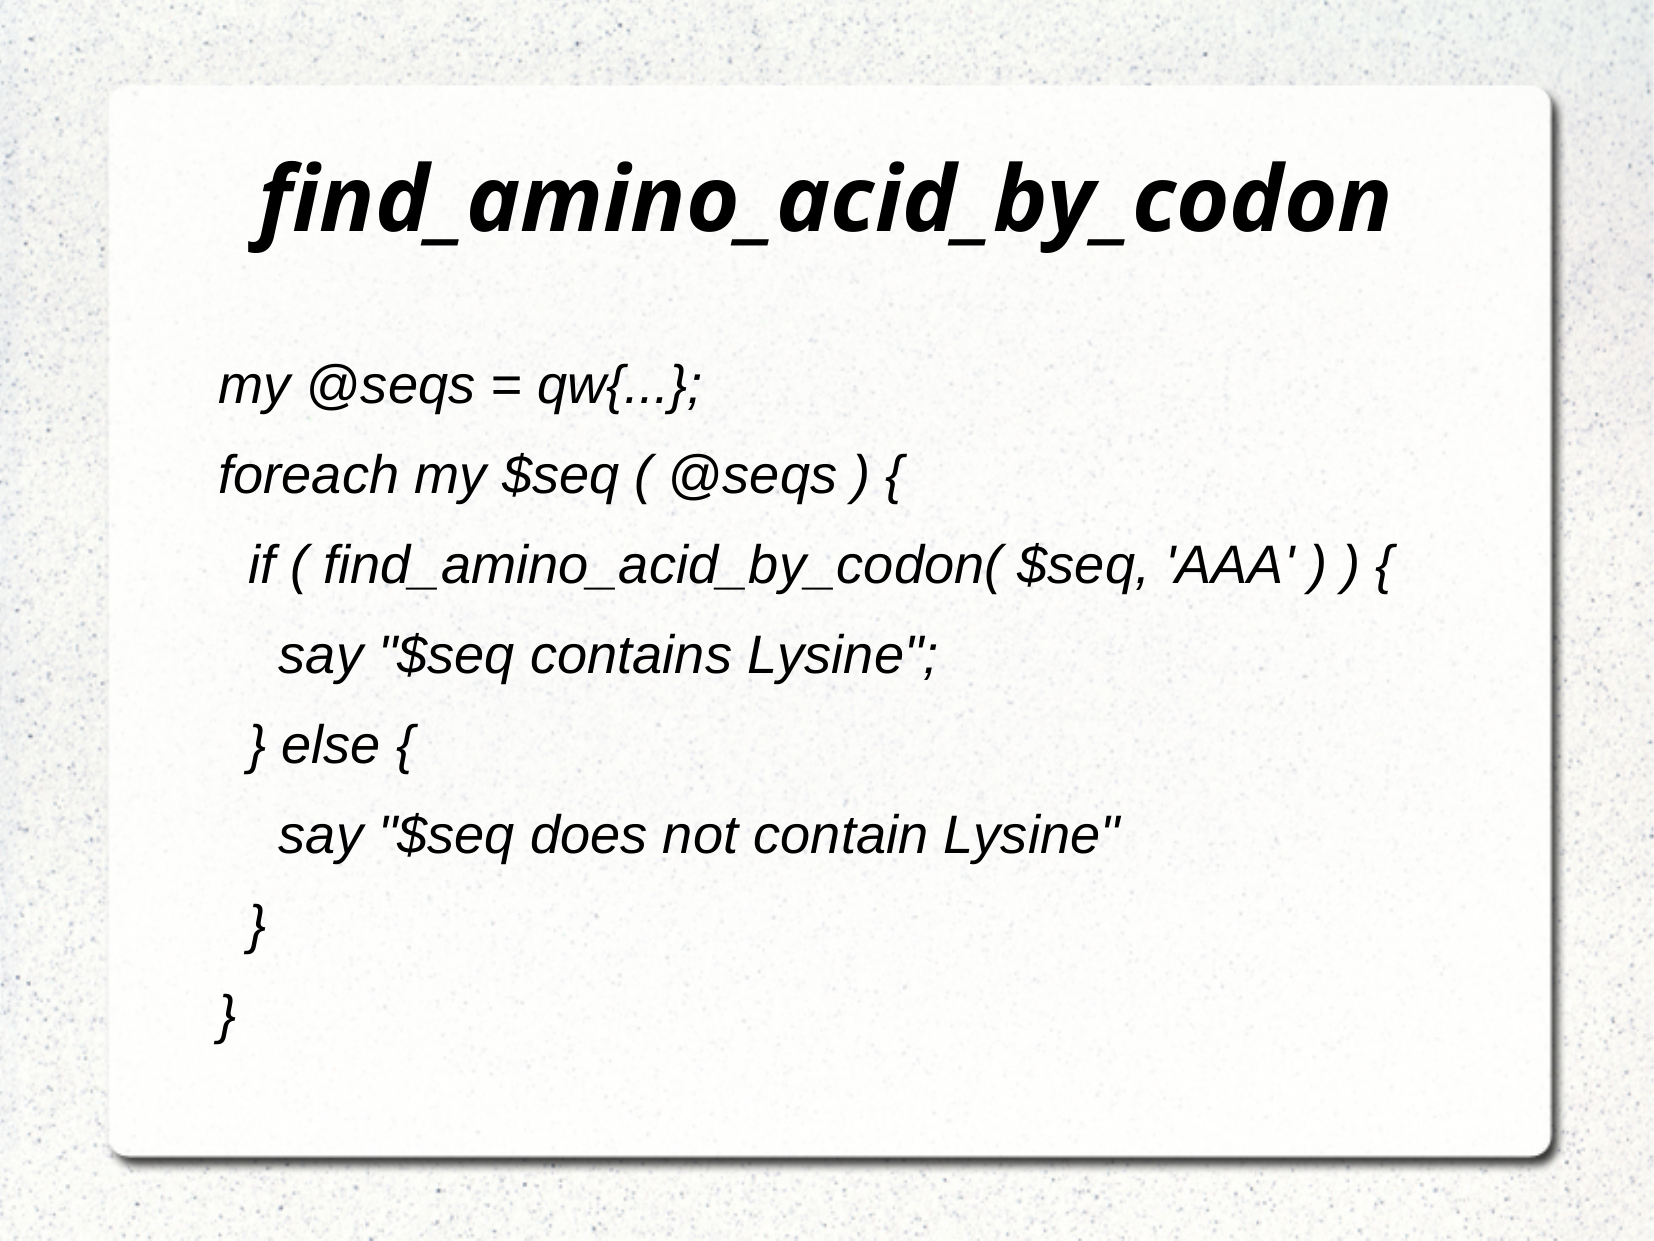

# find_amino_acid_by_codon
my @seqs = qw{...};
foreach my $seq ( @seqs ) {
 if ( find_amino_acid_by_codon( $seq, 'AAA' ) ) {
 say "$seq contains Lysine";
 } else {
 say "$seq does not contain Lysine"
 }
}